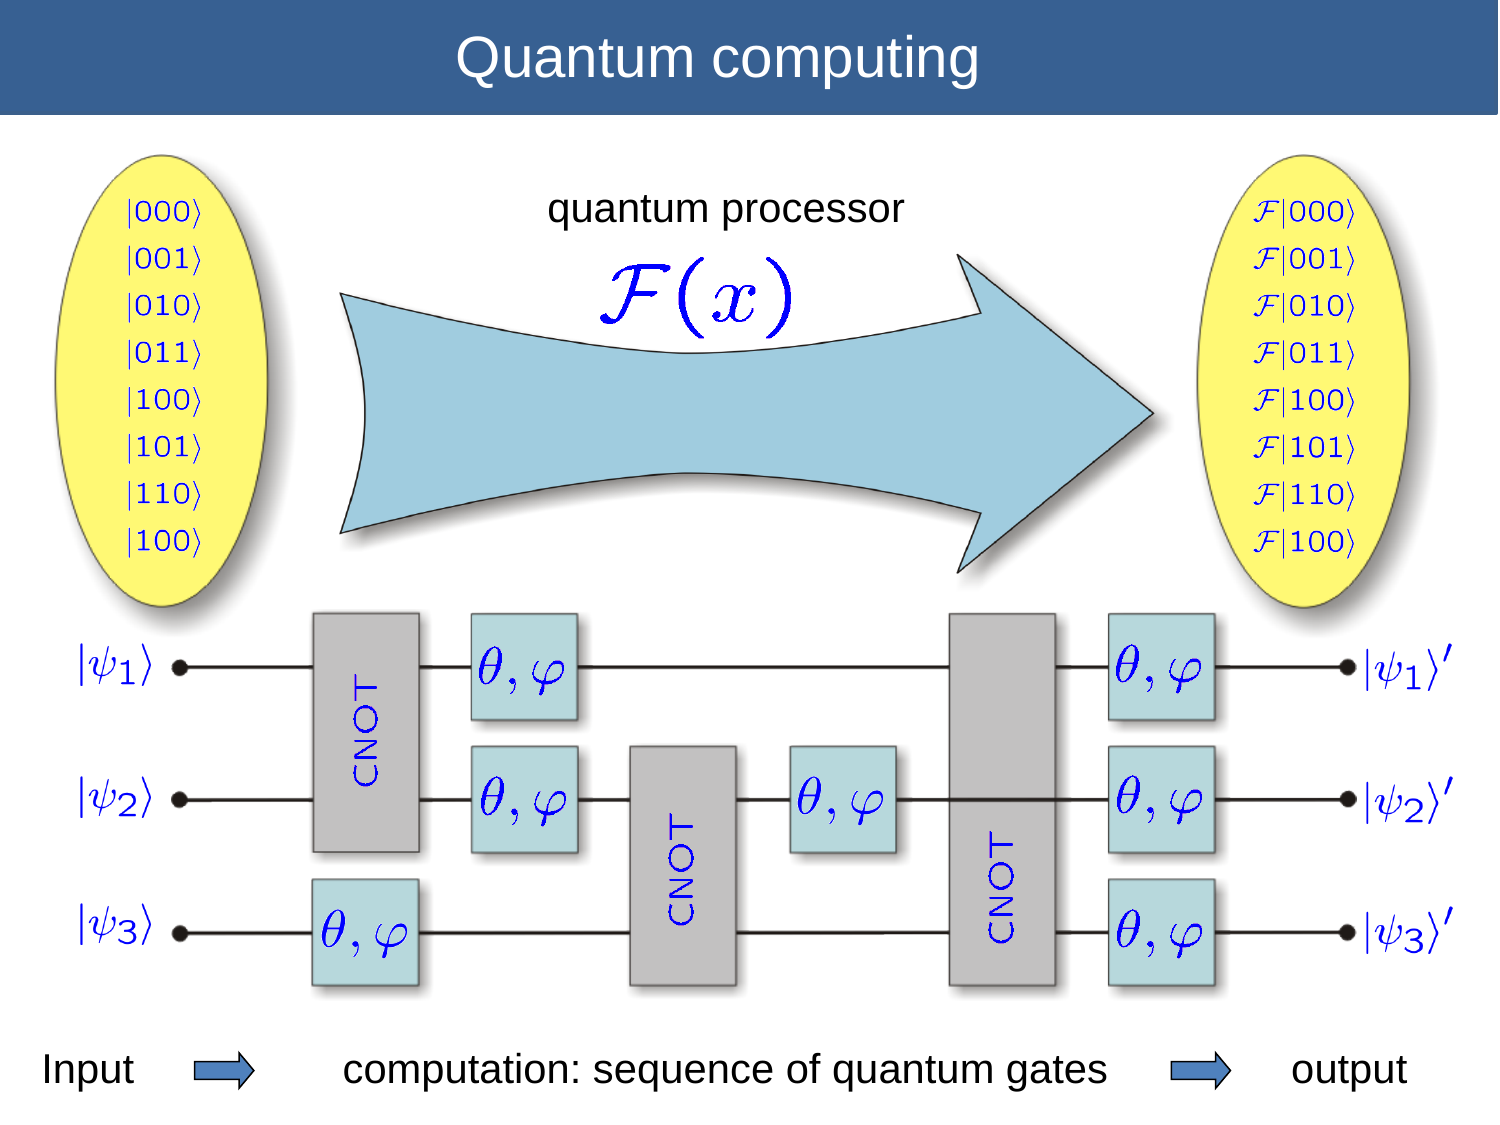

# Quantum computing
quantum processor
Input
computation: sequence of quantum gates
output